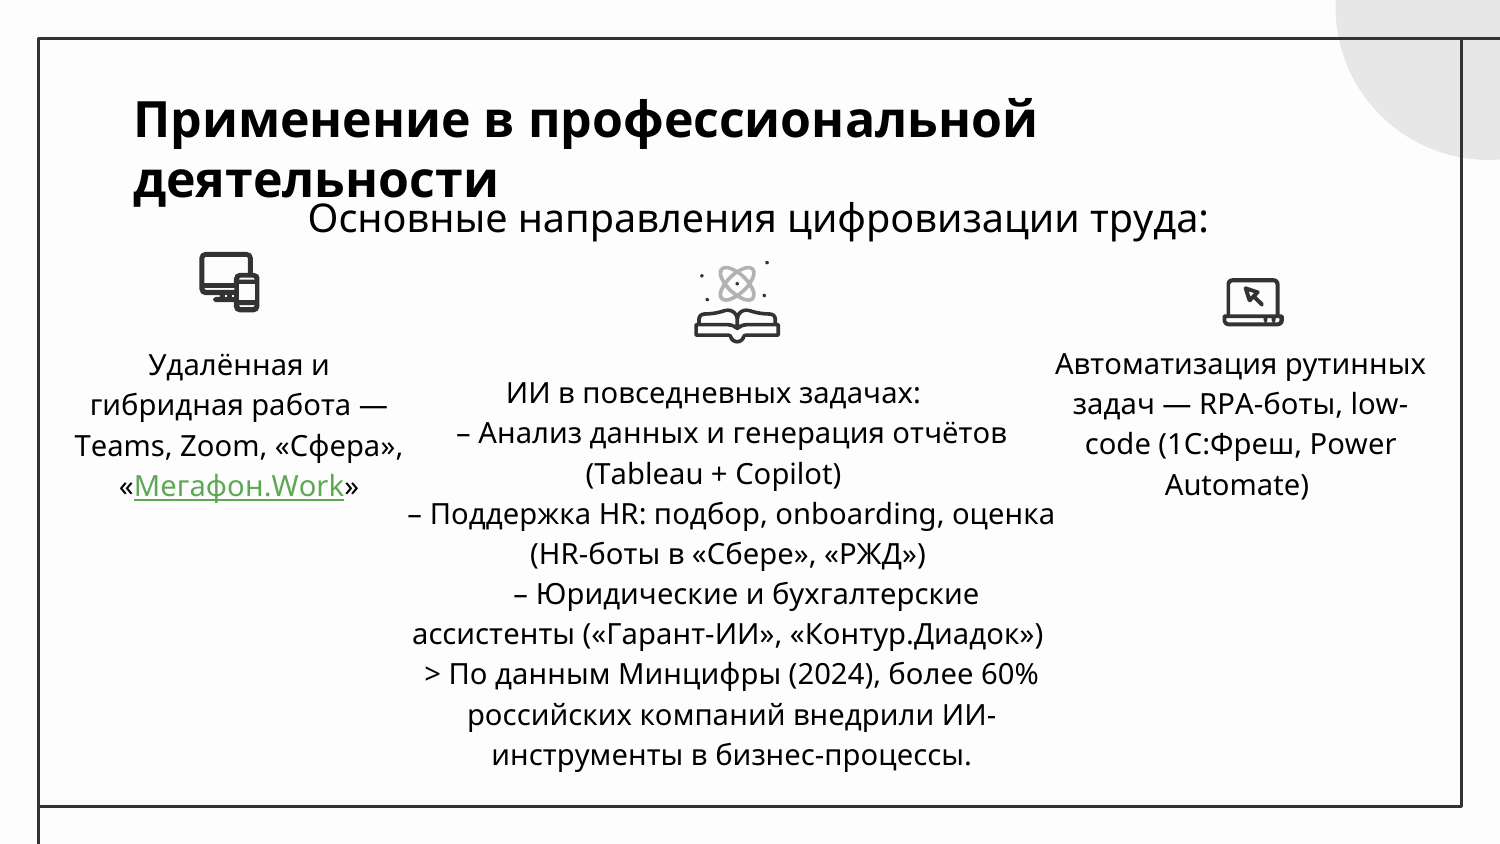

# Применение в профессиональной деятельности
Основные направления цифровизации труда:
Автоматизация рутинных задач — RPA-боты, low-code (1С:Фреш, Power Automate)
Удалённая и гибридная работа — Teams, Zoom, «Сфера», «Мегафон.Work»
ИИ в повседневных задачах:
– Анализ данных и генерация отчётов (Tableau + Copilot)
– Поддержка HR: подбор, onboarding, оценка (HR-боты в «Сбере», «РЖД»)
 – Юридические и бухгалтерские ассистенты («Гарант-ИИ», «Контур.Диадок»)
> По данным Минцифры (2024), более 60% российских компаний внедрили ИИ-инструменты в бизнес-процессы.